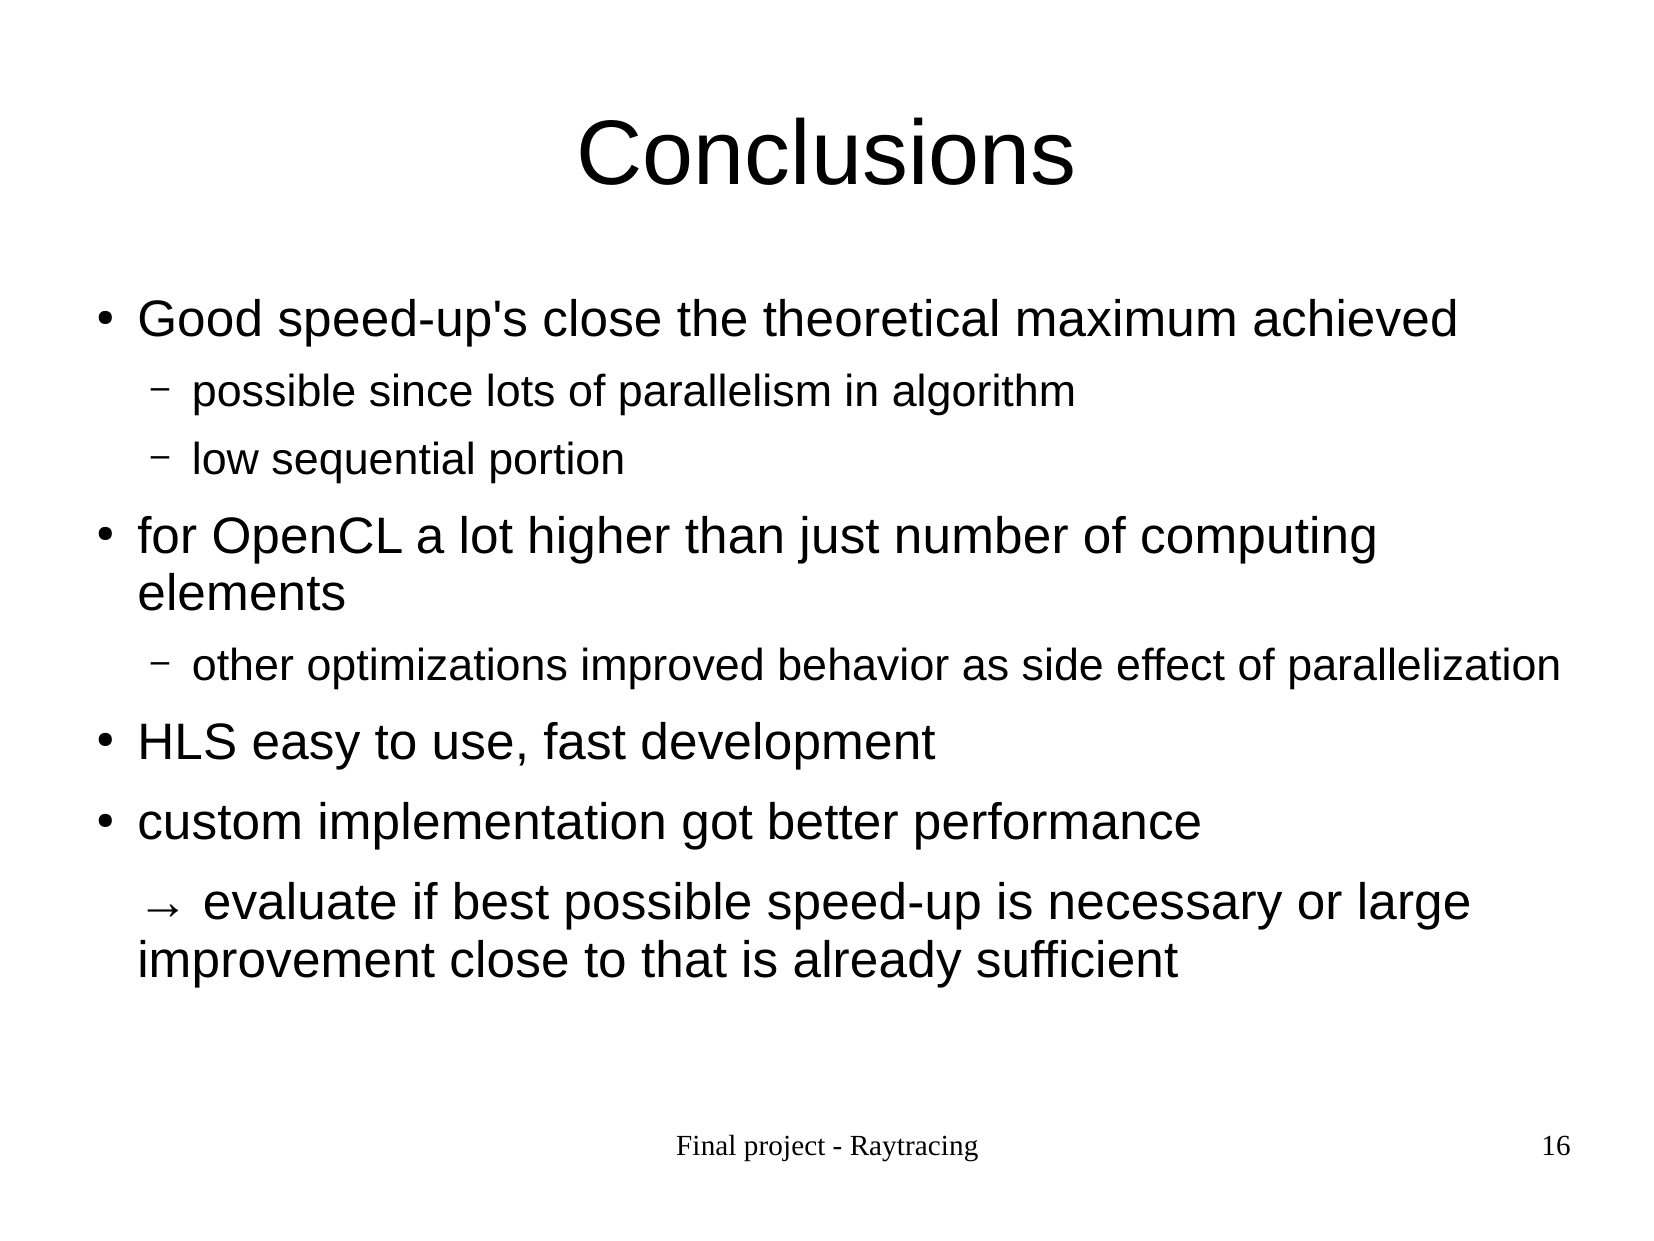

# Conclusions
Good speed-up's close the theoretical maximum achieved
possible since lots of parallelism in algorithm
low sequential portion
for OpenCL a lot higher than just number of computing elements
other optimizations improved behavior as side effect of parallelization
HLS easy to use, fast development
custom implementation got better performance
→ evaluate if best possible speed-up is necessary or large improvement close to that is already sufficient
Final project - Raytracing
16